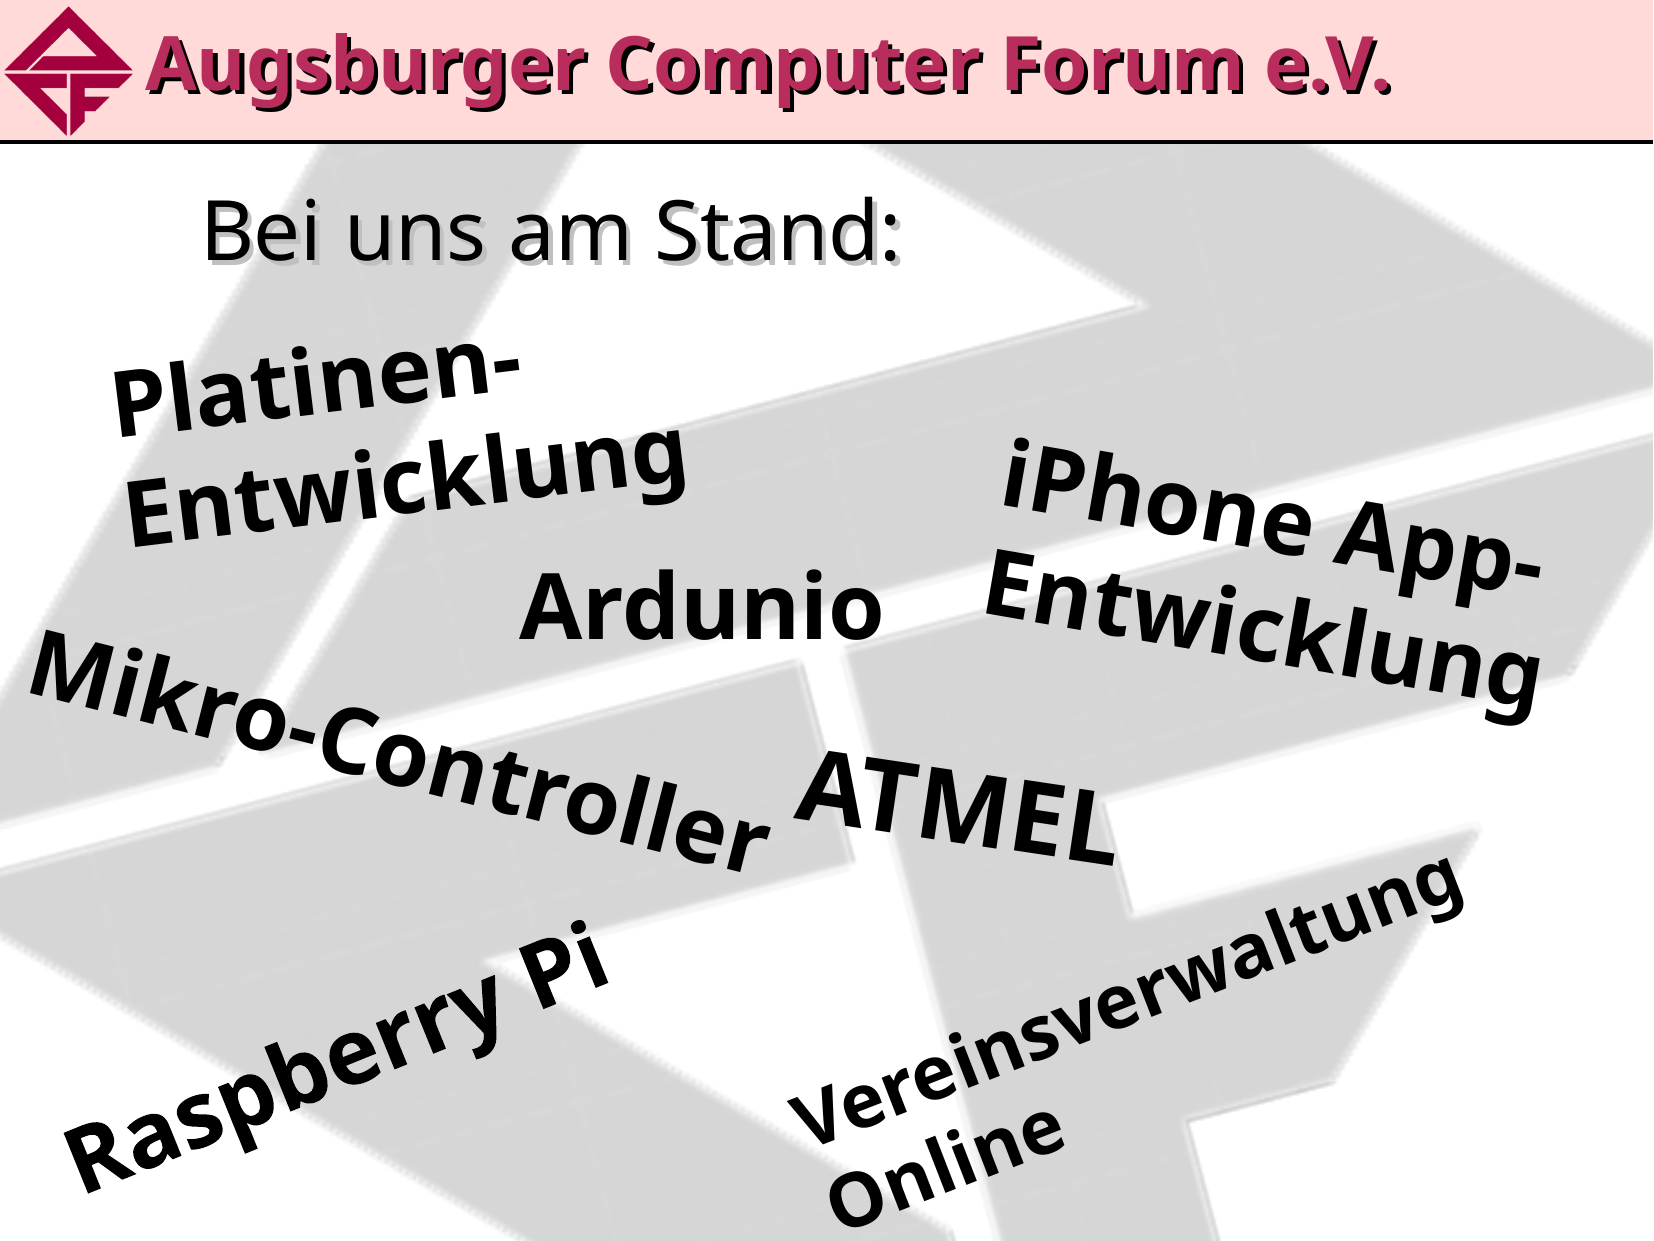

Augsburger Computer Forum e.V.
Bei uns am Stand:
Platinen-Entwicklung
iPhone App-Entwicklung
Ardunio
Mikro-Controller
ATMEL
Vereinsverwaltung Online
Raspberry Pi